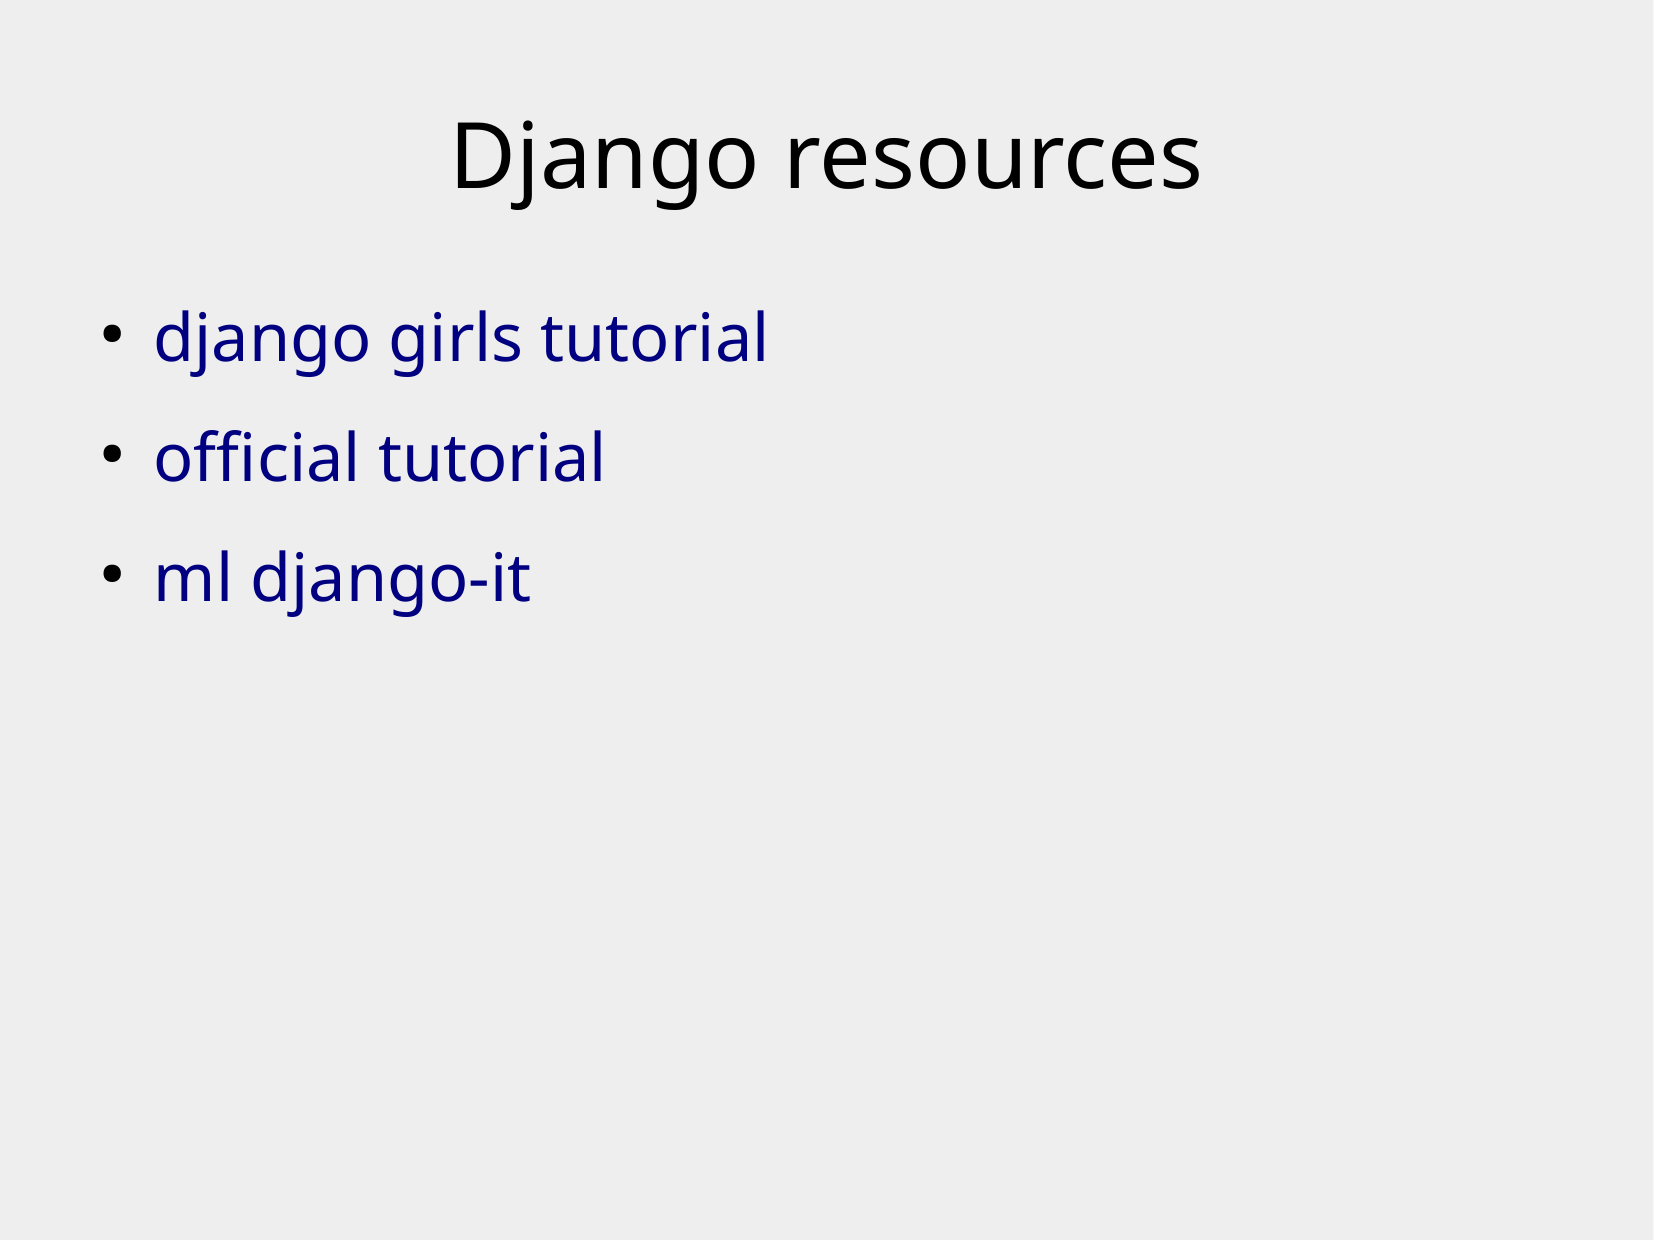

# Django resources
django girls tutorial
official tutorial
ml django-it